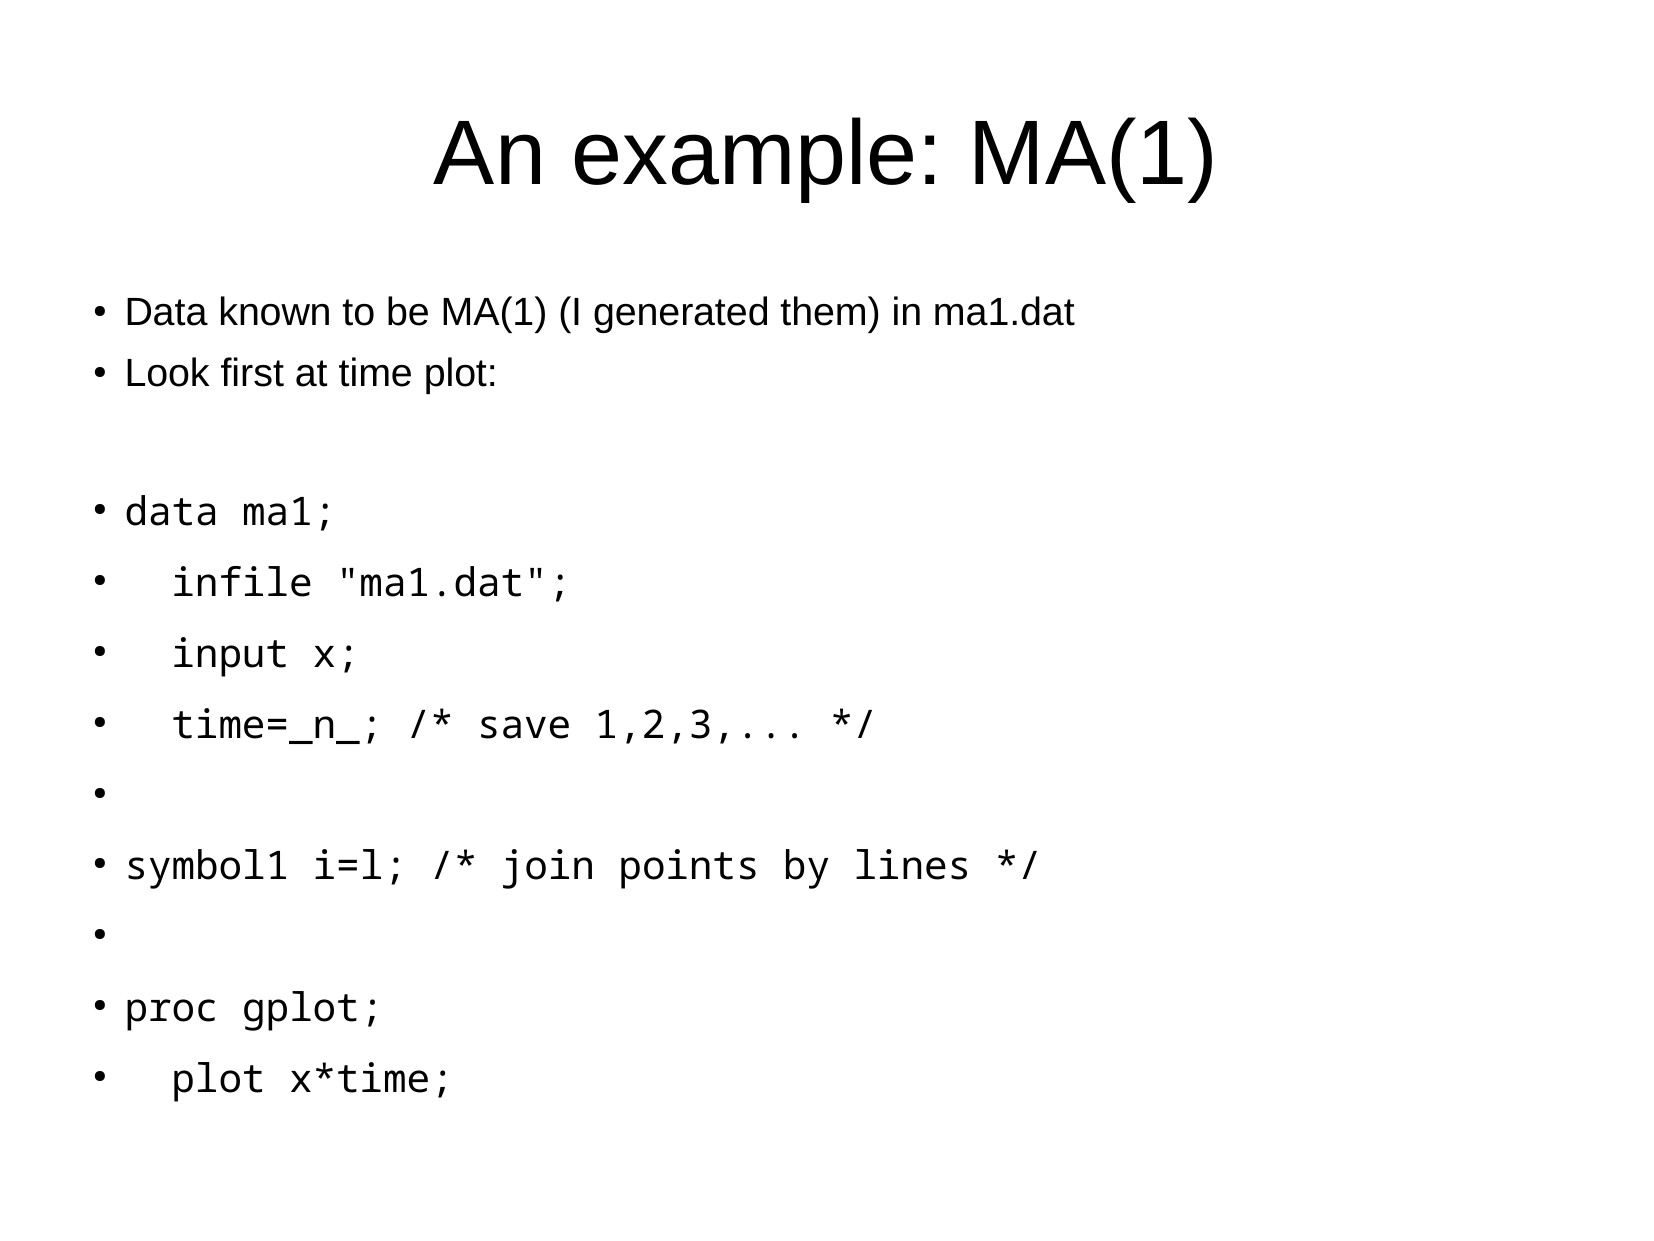

# An example: MA(1)
Data known to be MA(1) (I generated them) in ma1.dat
Look first at time plot:
data ma1;
 infile "ma1.dat";
 input x;
 time=_n_; /* save 1,2,3,... */
symbol1 i=l; /* join points by lines */
proc gplot;
 plot x*time;